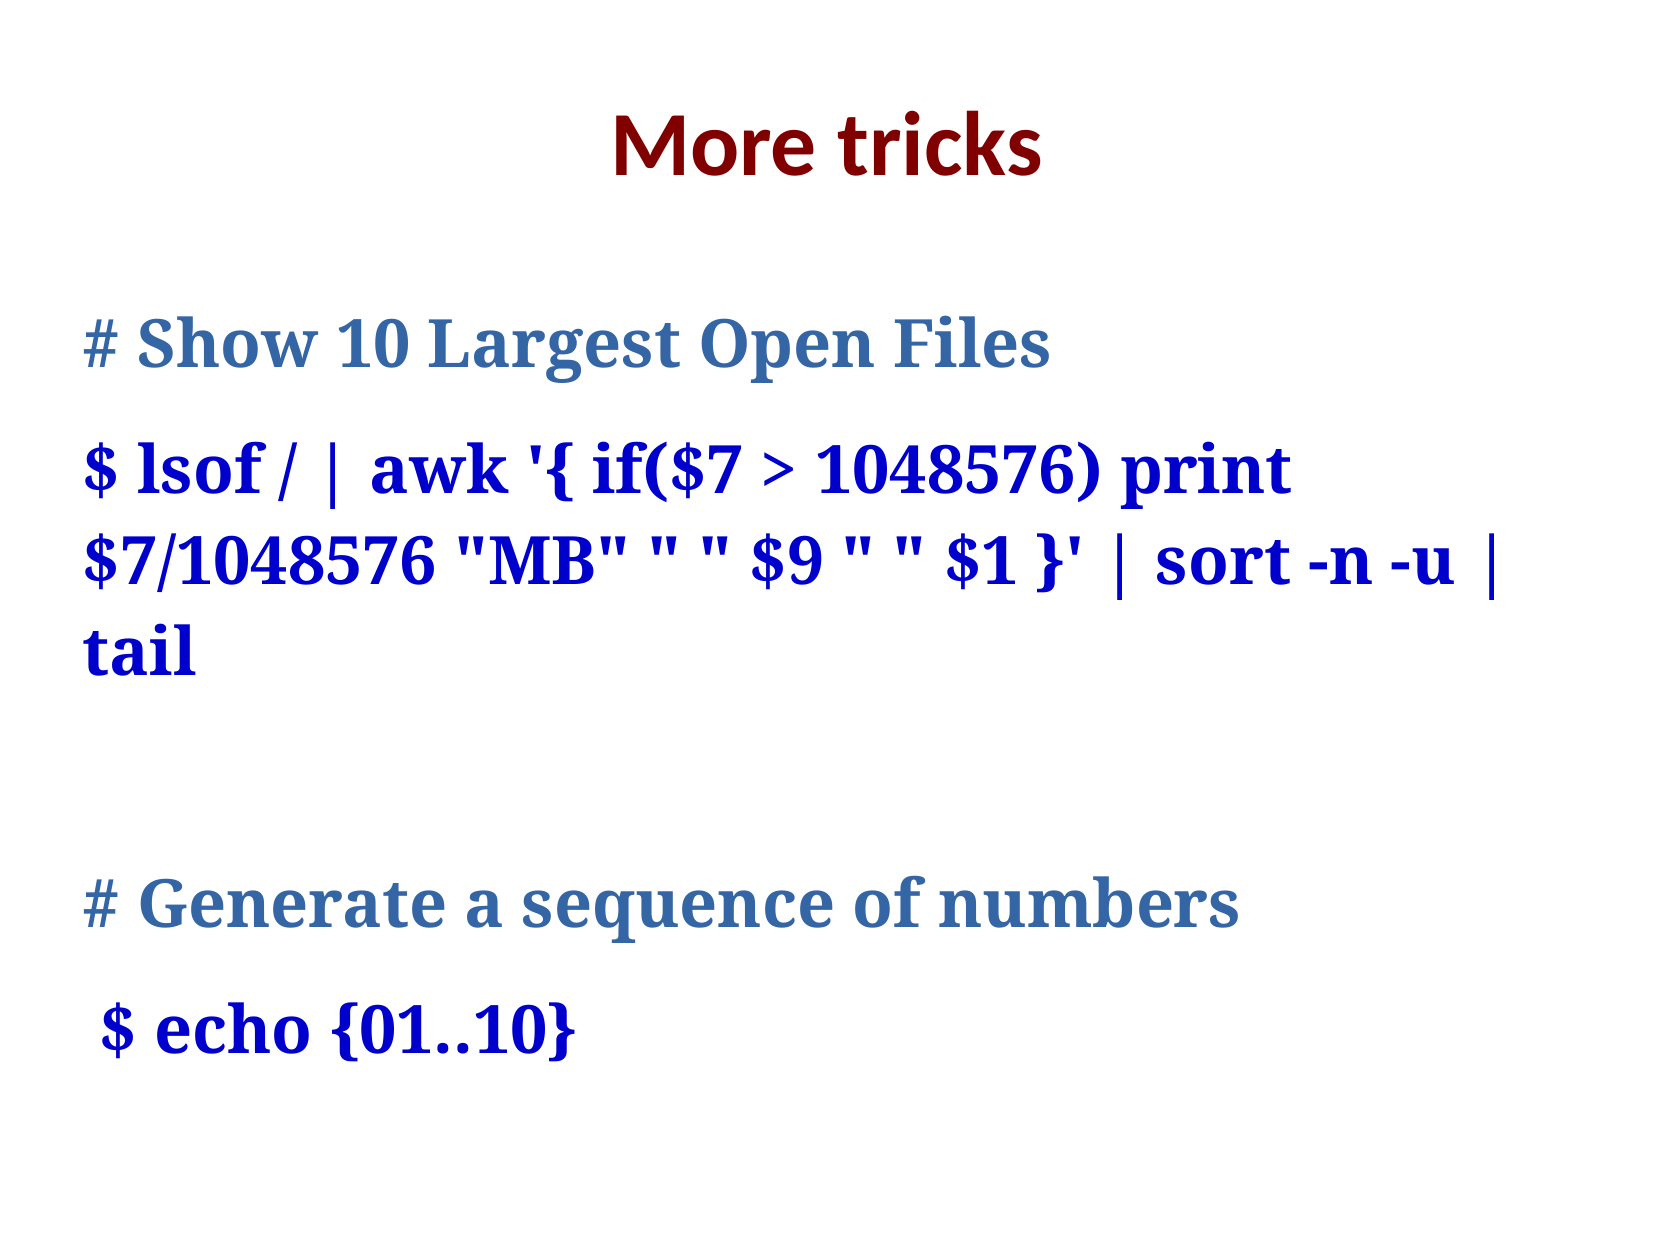

# More tricks
# Show 10 Largest Open Files
$ lsof / | awk '{ if($7 > 1048576) print $7/1048576 "MB" " " $9 " " $1 }' | sort -n -u | tail
# Generate a sequence of numbers
 $ echo {01..10}